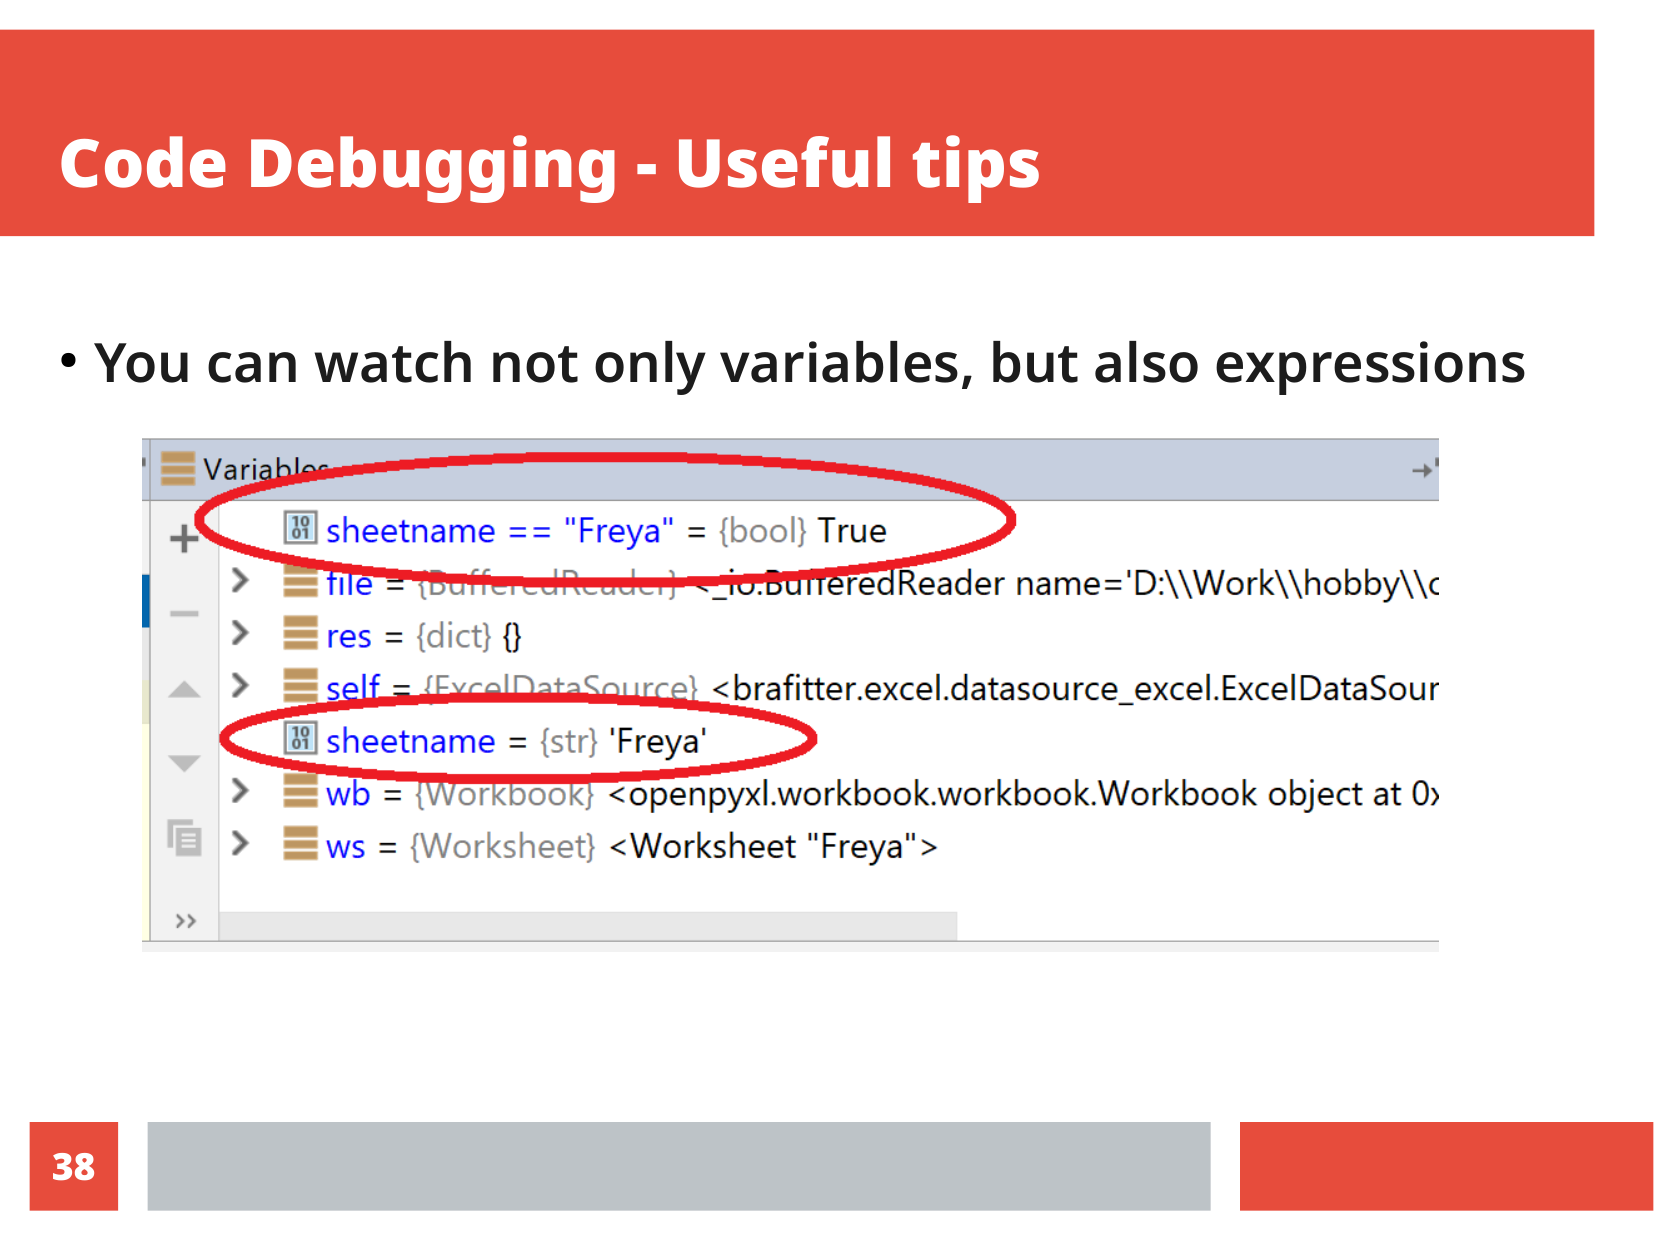

# Code Debugging - Useful tips
You can watch not only variables, but also expressions
38